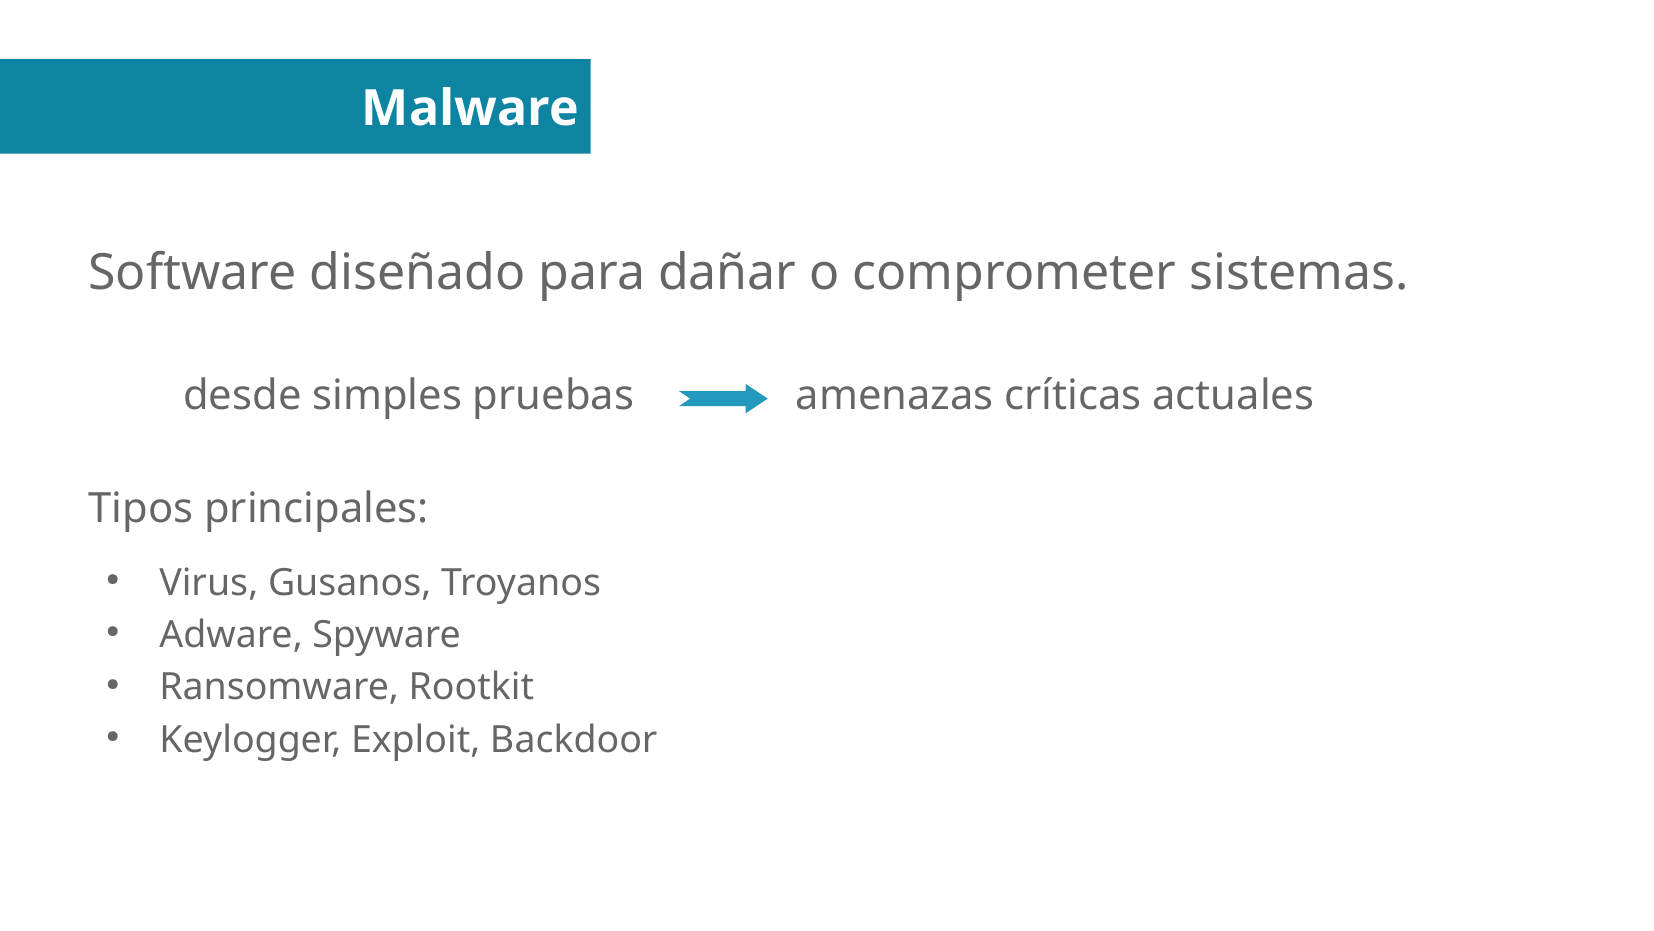

# Malware
Software diseñado para dañar o comprometer sistemas.
desde simples pruebas amenazas críticas actuales
Tipos principales:
Virus, Gusanos, Troyanos
Adware, Spyware
Ransomware, Rootkit
Keylogger, Exploit, Backdoor